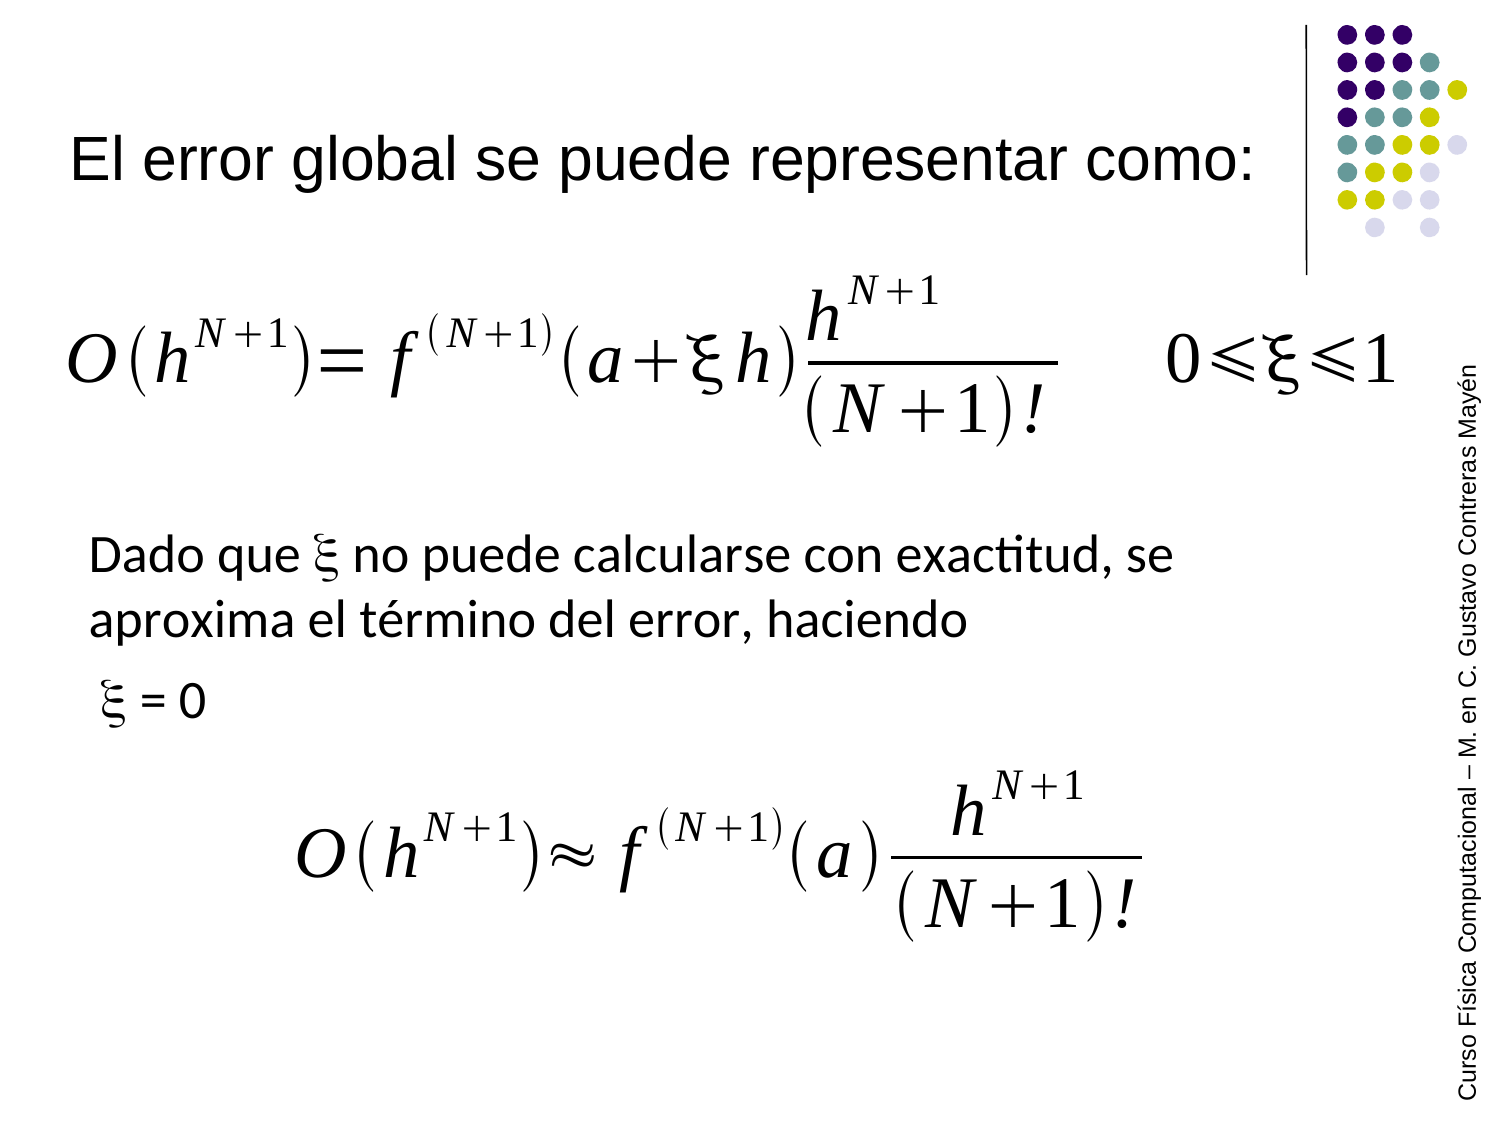

El error global se puede representar como:
Dado que  no puede calcularse con exactitud, se aproxima el término del error, haciendo
  = 0